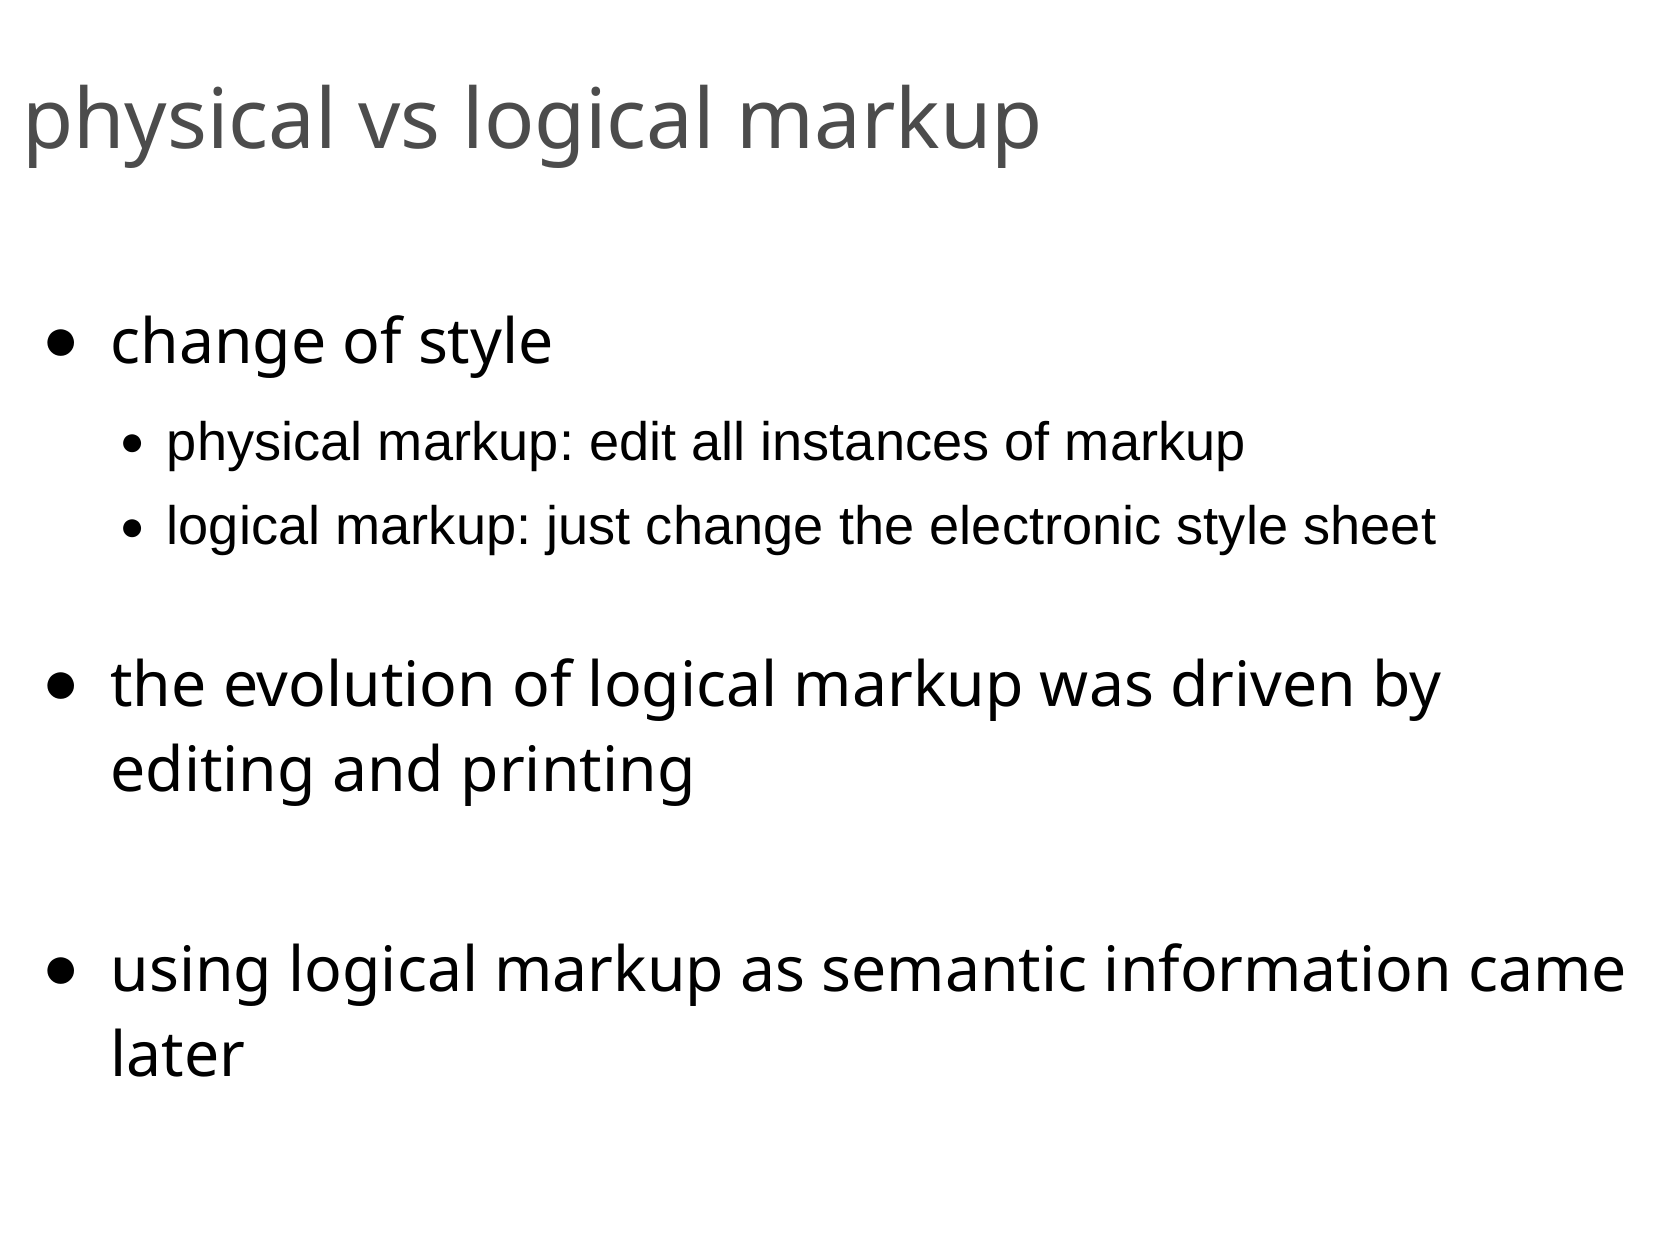

# physical vs logical markup
change of style
physical markup: edit all instances of markup
logical markup: just change the electronic style sheet
the evolution of logical markup was driven by editing and printing
using logical markup as semantic information came later